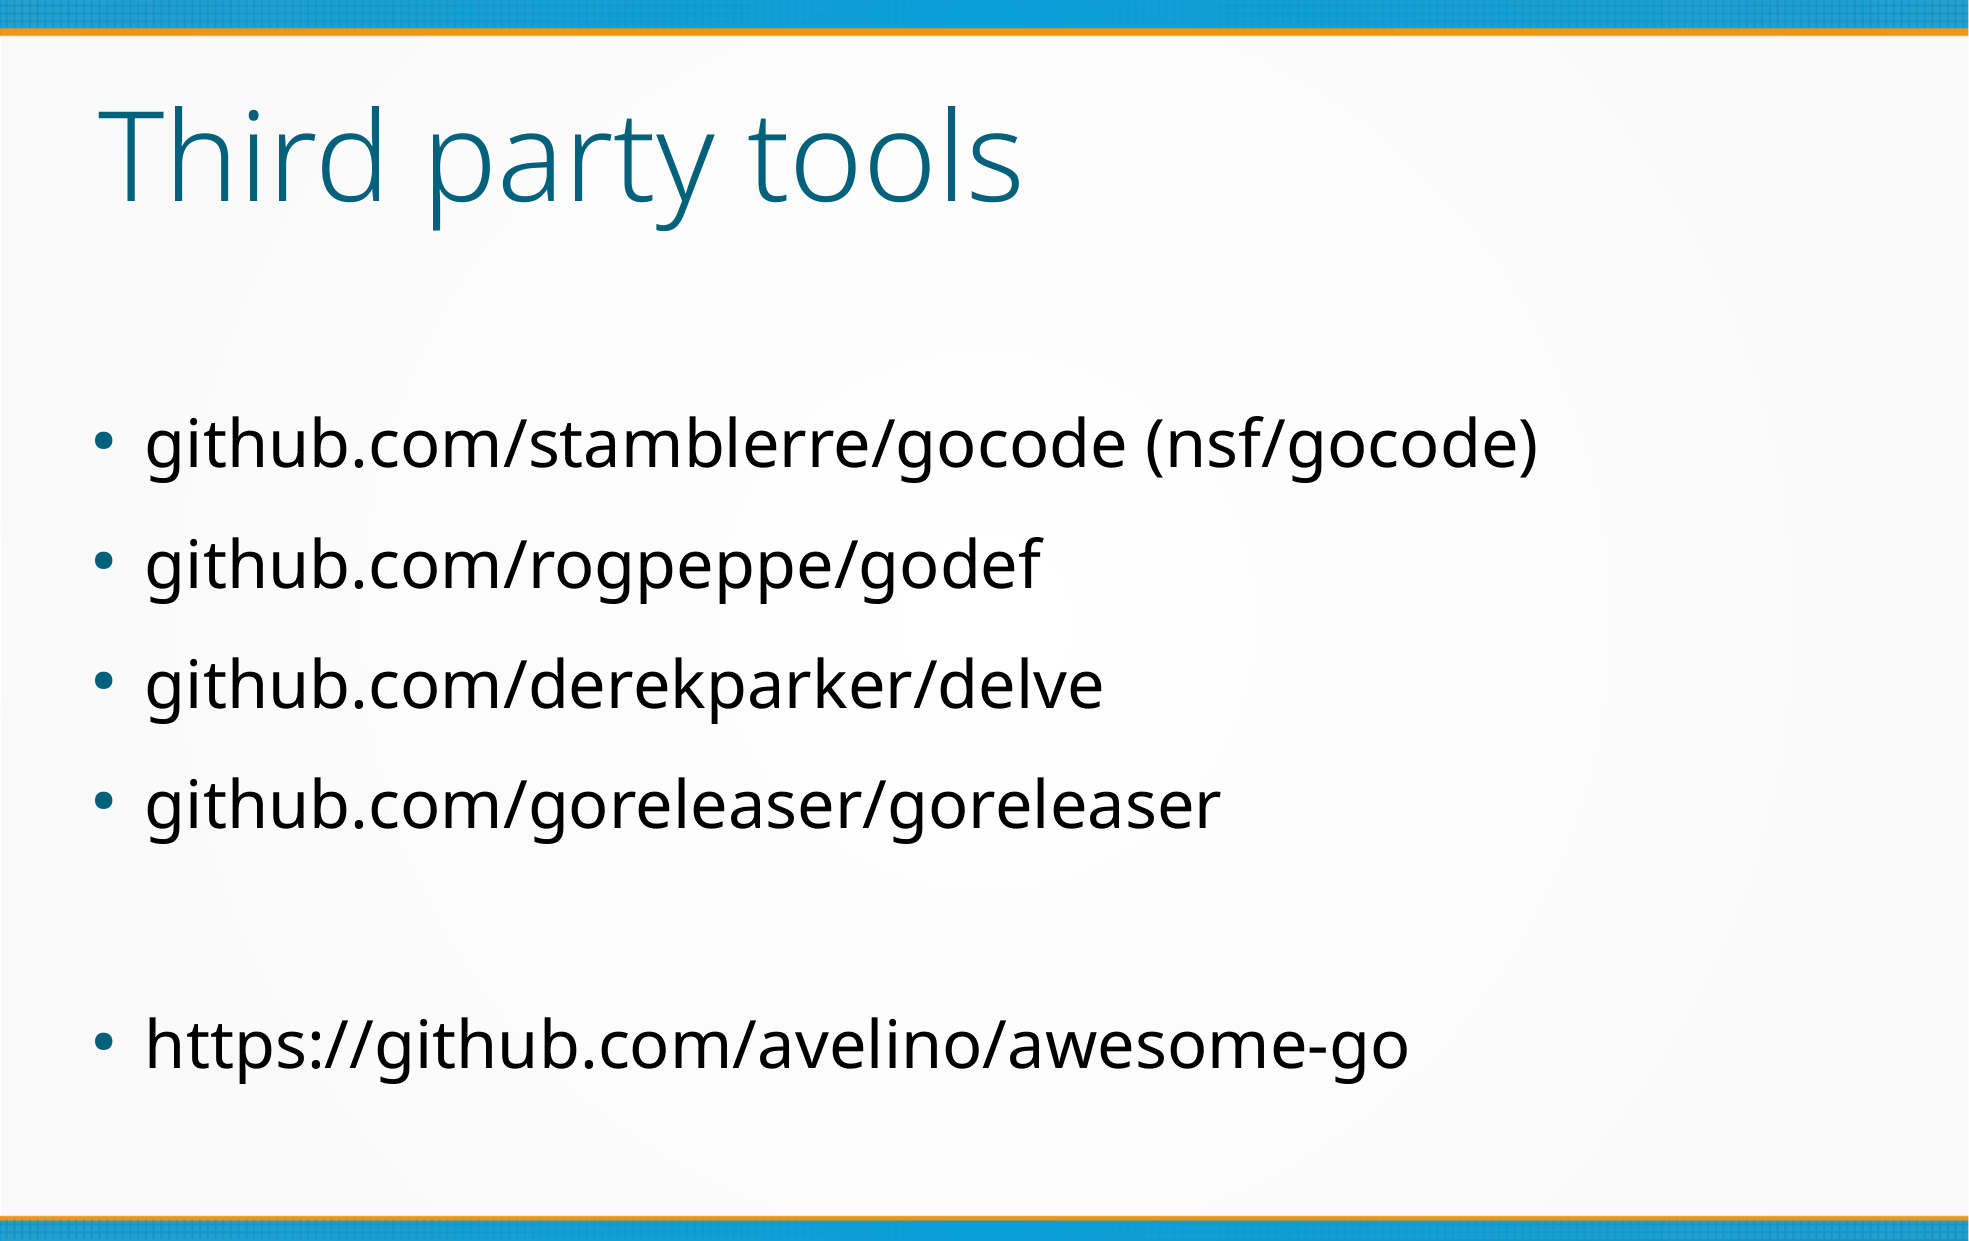

# Third party tools
github.com/stamblerre/gocode (nsf/gocode)
github.com/rogpeppe/godef
github.com/derekparker/delve
github.com/goreleaser/goreleaser
https://github.com/avelino/awesome-go